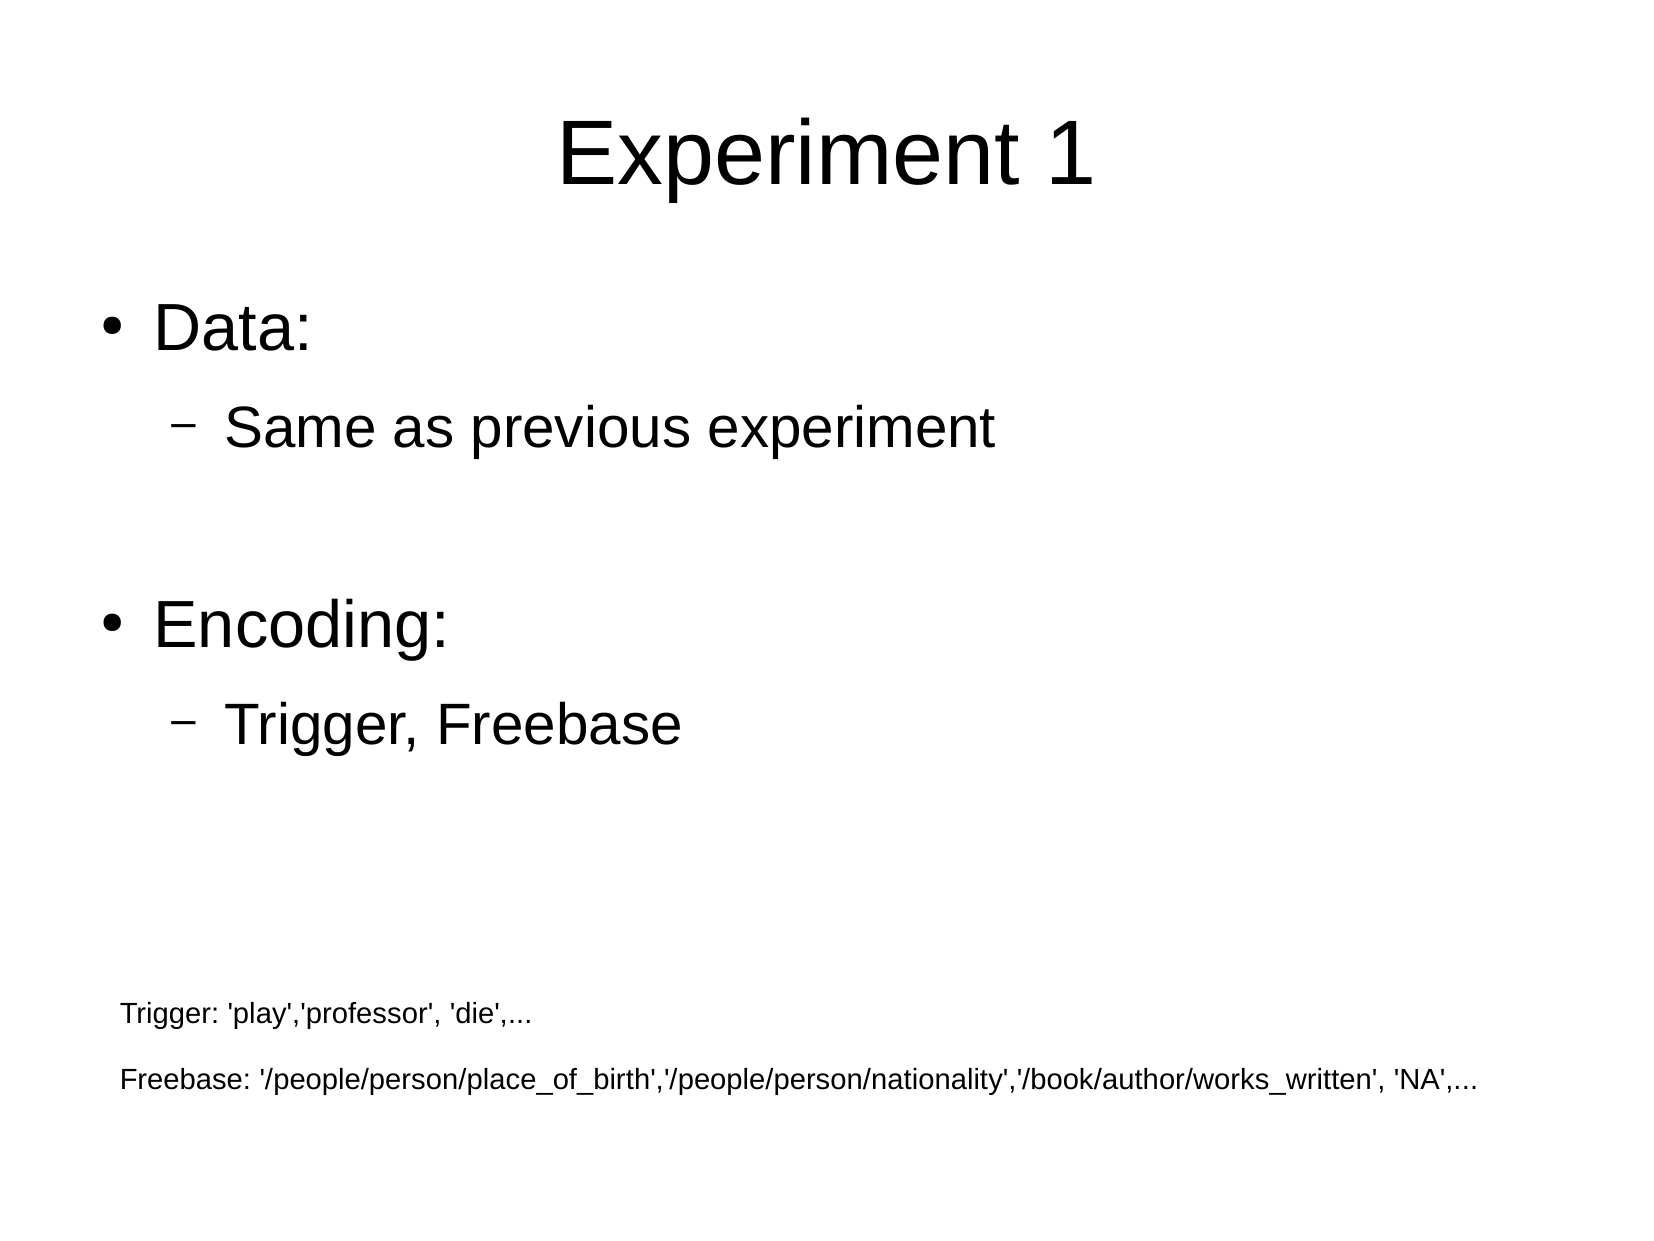

# Experiment 1
Data:
Same as previous experiment
Encoding:
Trigger, Freebase
Trigger: 'play','professor', 'die',...
Freebase: '/people/person/place_of_birth','/people/person/nationality','/book/author/works_written', 'NA',...